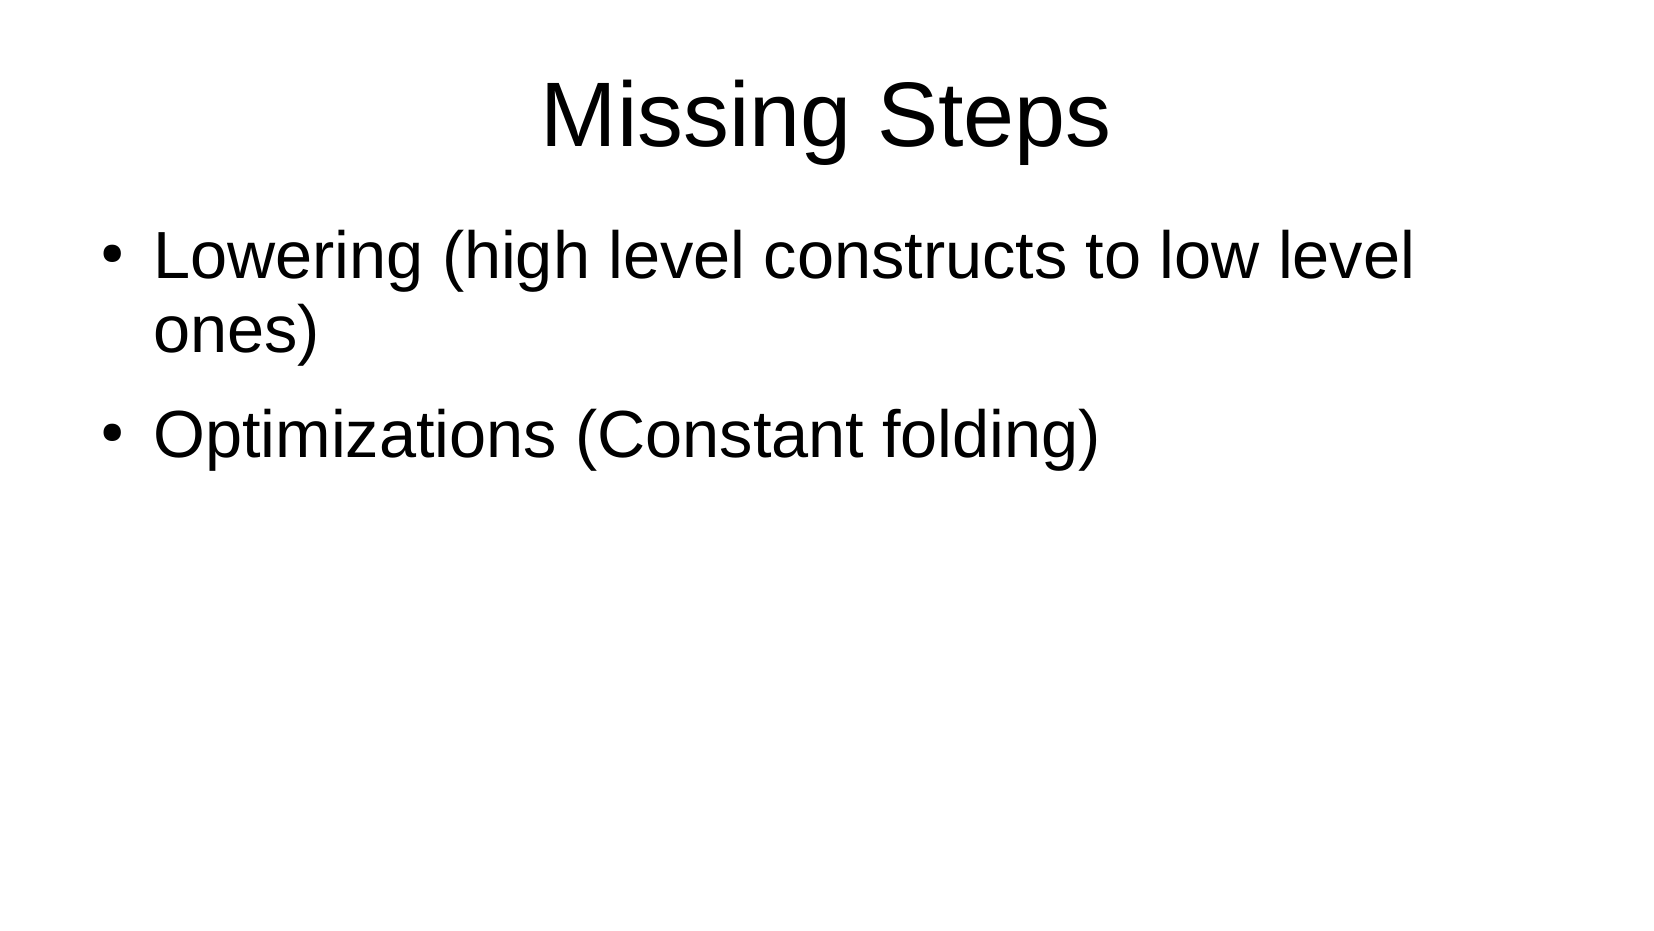

# Missing Steps
Lowering (high level constructs to low level ones)
Optimizations (Constant folding)